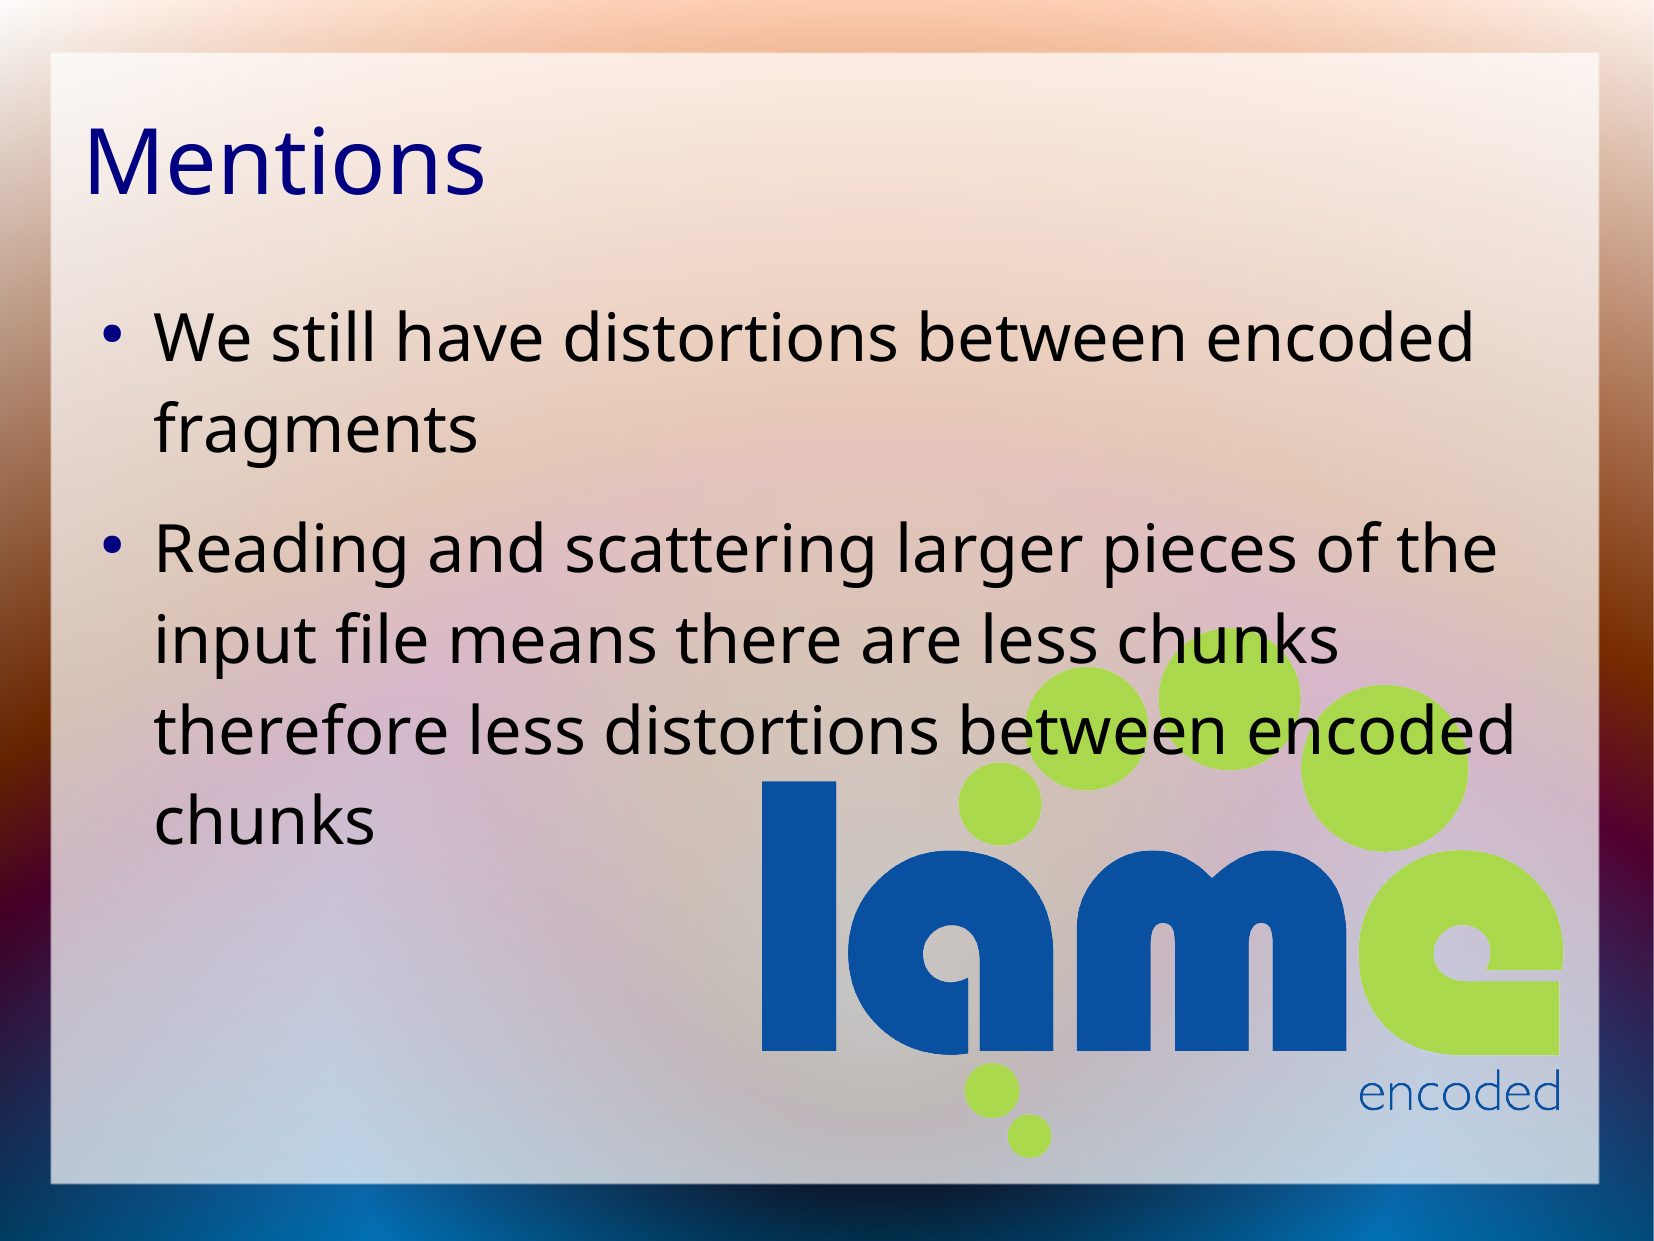

# Mentions
We still have distortions between encoded fragments
Reading and scattering larger pieces of the input file means there are less chunks therefore less distortions between encoded chunks